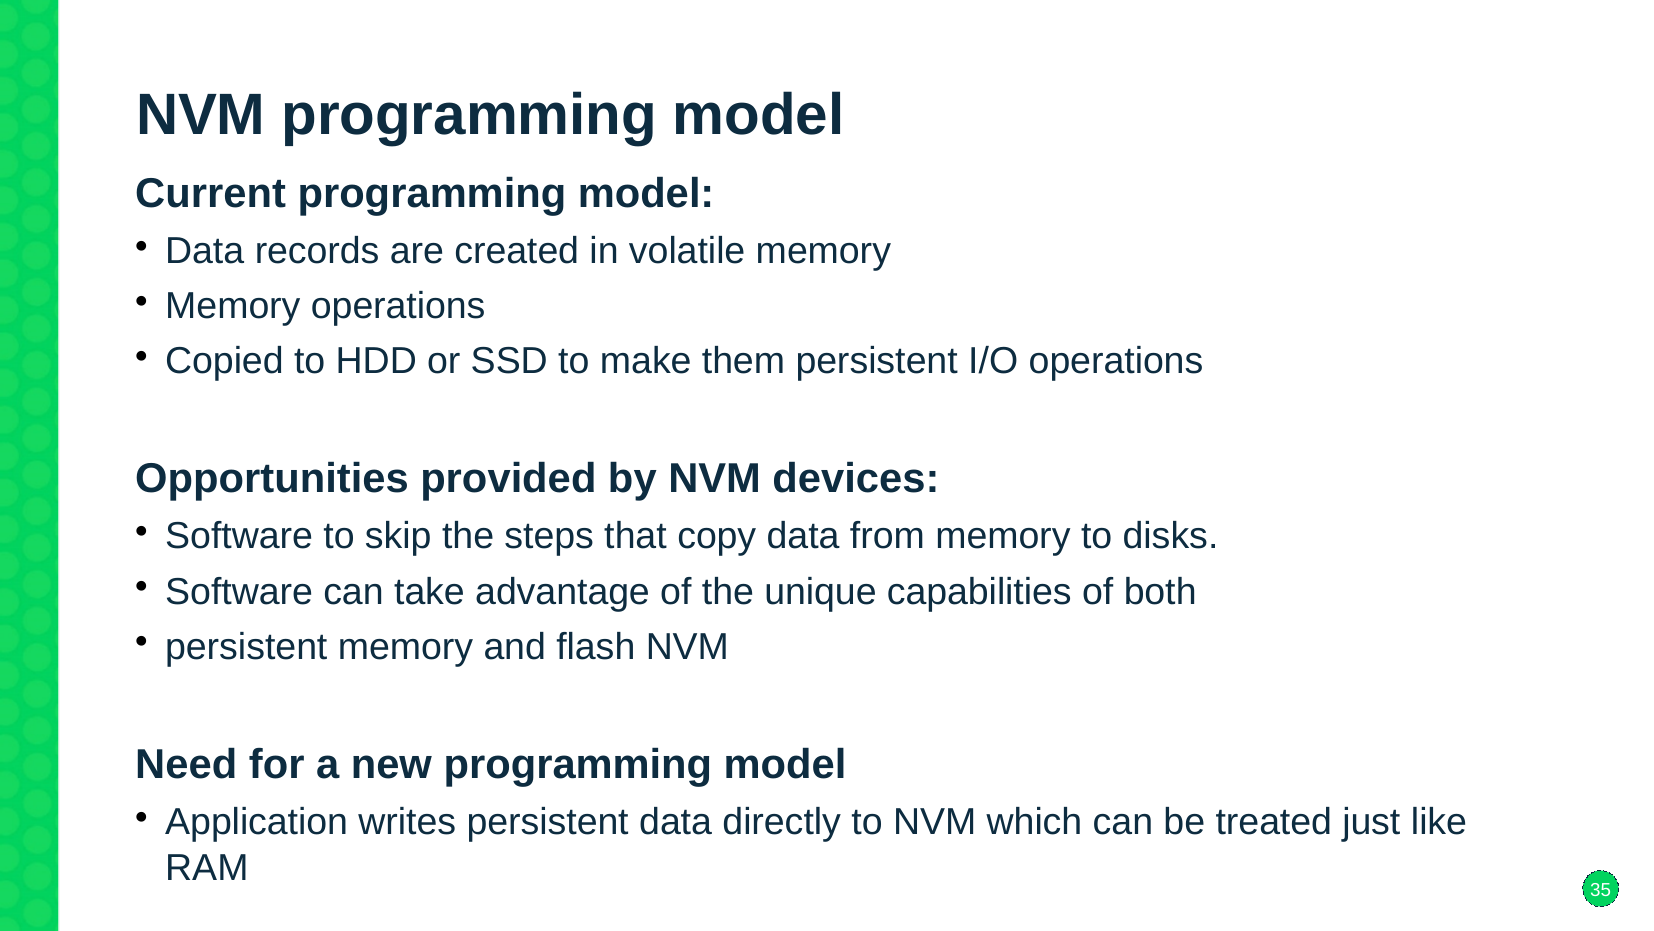

# NVM programming model
Current programming model:
Data records are created in volatile memory
Memory operations
Copied to HDD or SSD to make them persistent I/O operations
Opportunities provided by NVM devices:
Software to skip the steps that copy data from memory to disks.
Software can take advantage of the unique capabilities of both
persistent memory and flash NVM
Need for a new programming model
Application writes persistent data directly to NVM which can be treated just like RAM
35